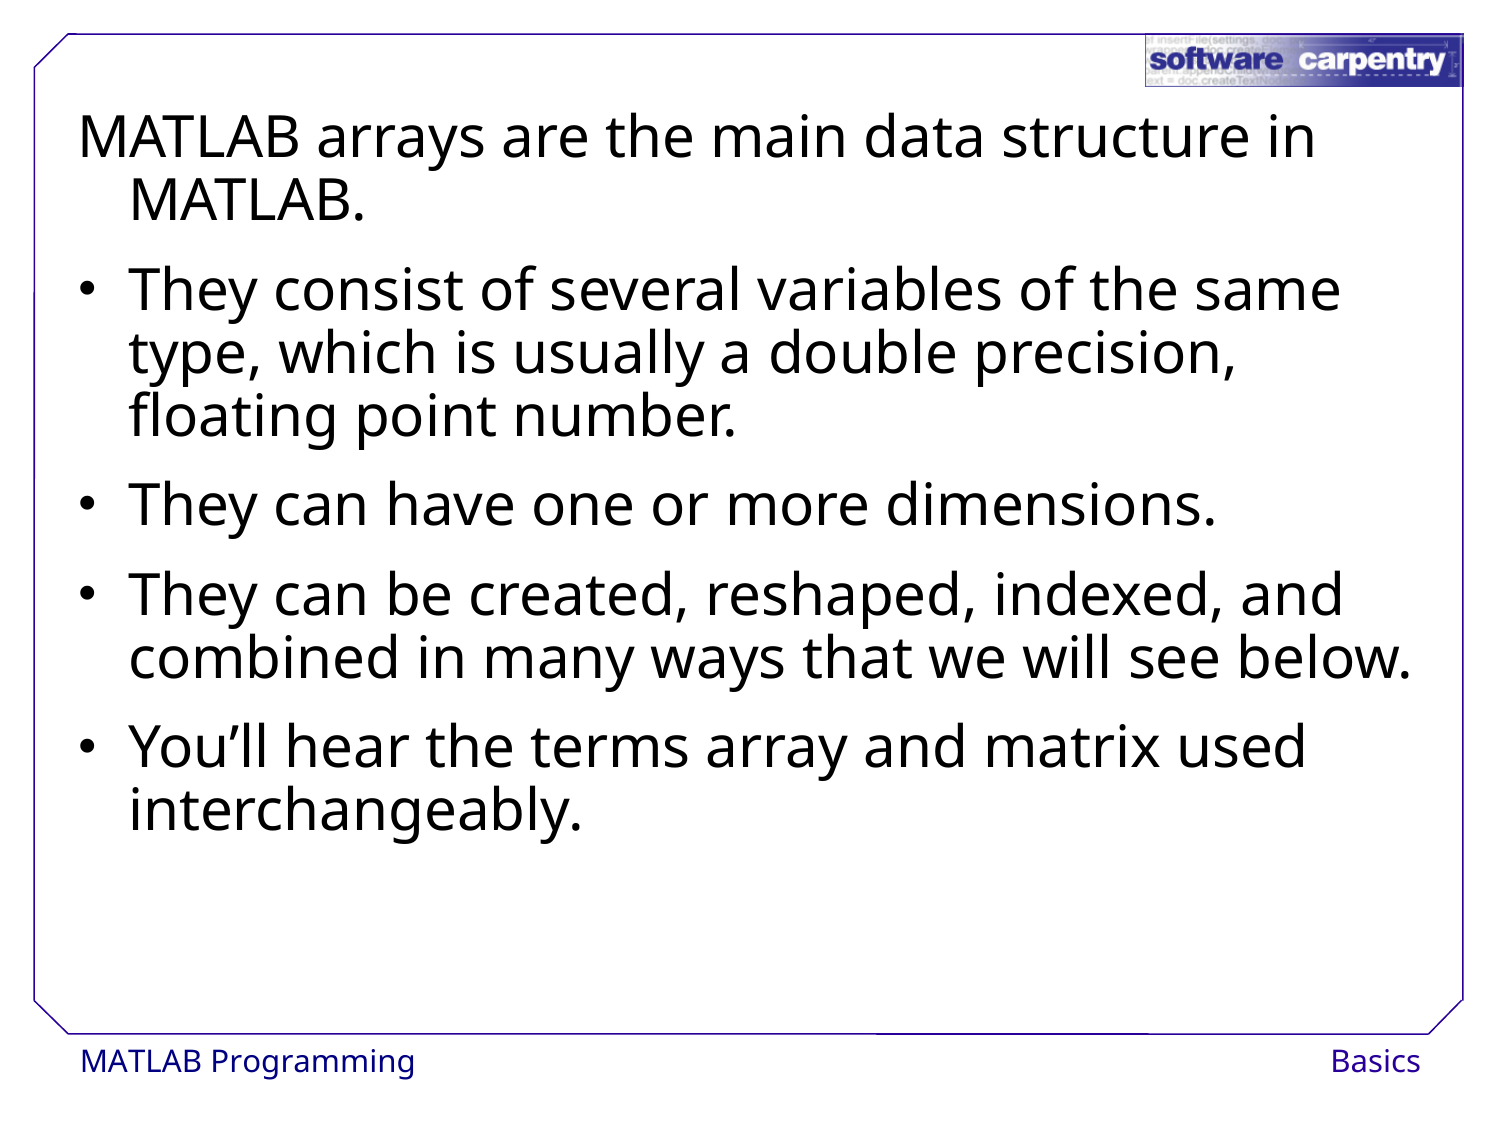

# MATLAB arrays are the main data structure in MATLAB.
They consist of several variables of the same type, which is usually a double precision, floating point number.
They can have one or more dimensions.
They can be created, reshaped, indexed, and combined in many ways that we will see below.
You’ll hear the terms array and matrix used interchangeably.